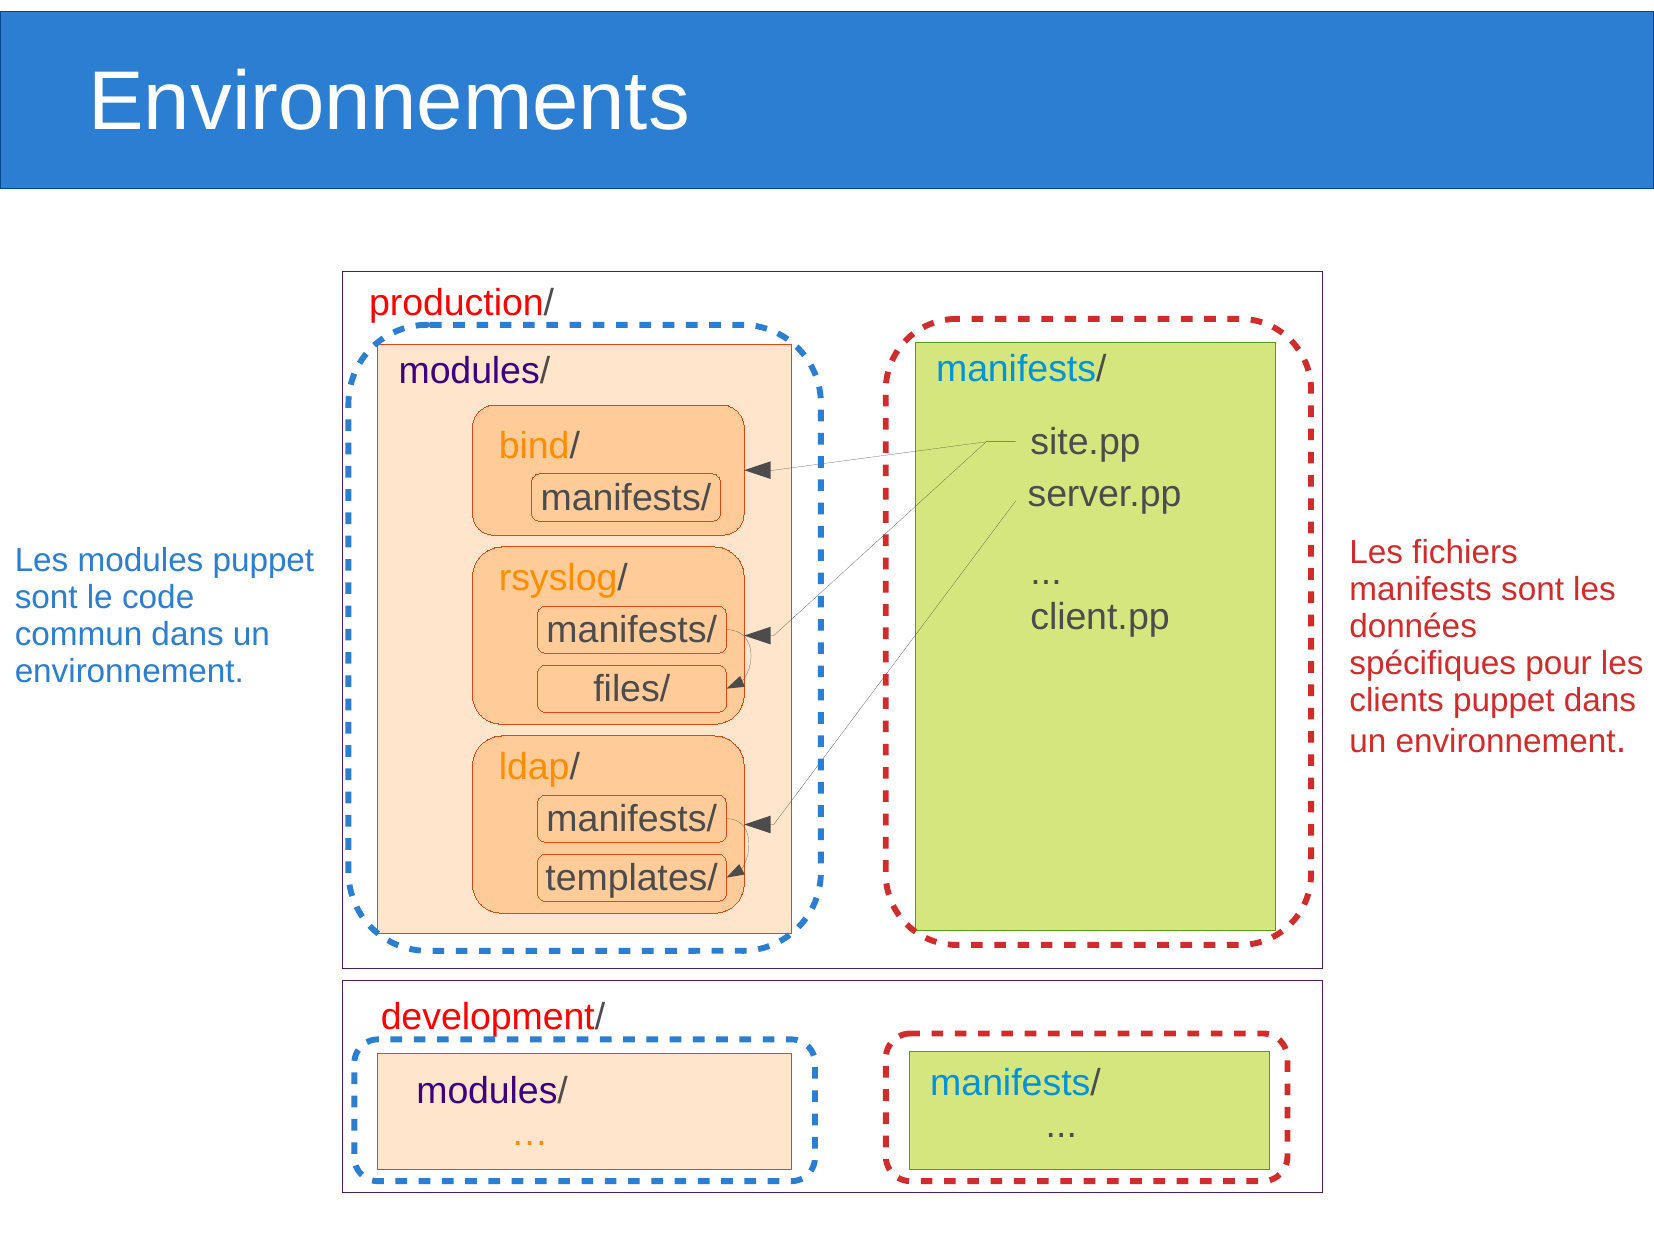

# Environnements
production/
manifests/
modules/
site.pp
bind/
server.pp
manifests/
Les fichiers manifests sont les données spécifiques pour les clients puppet dans un environnement.
Les modules puppet sont le code commun dans un environnement.
...
rsyslog/
client.pp
manifests/
files/
ldap/
manifests/
templates/
development/
manifests/
 ...
modules/
 …